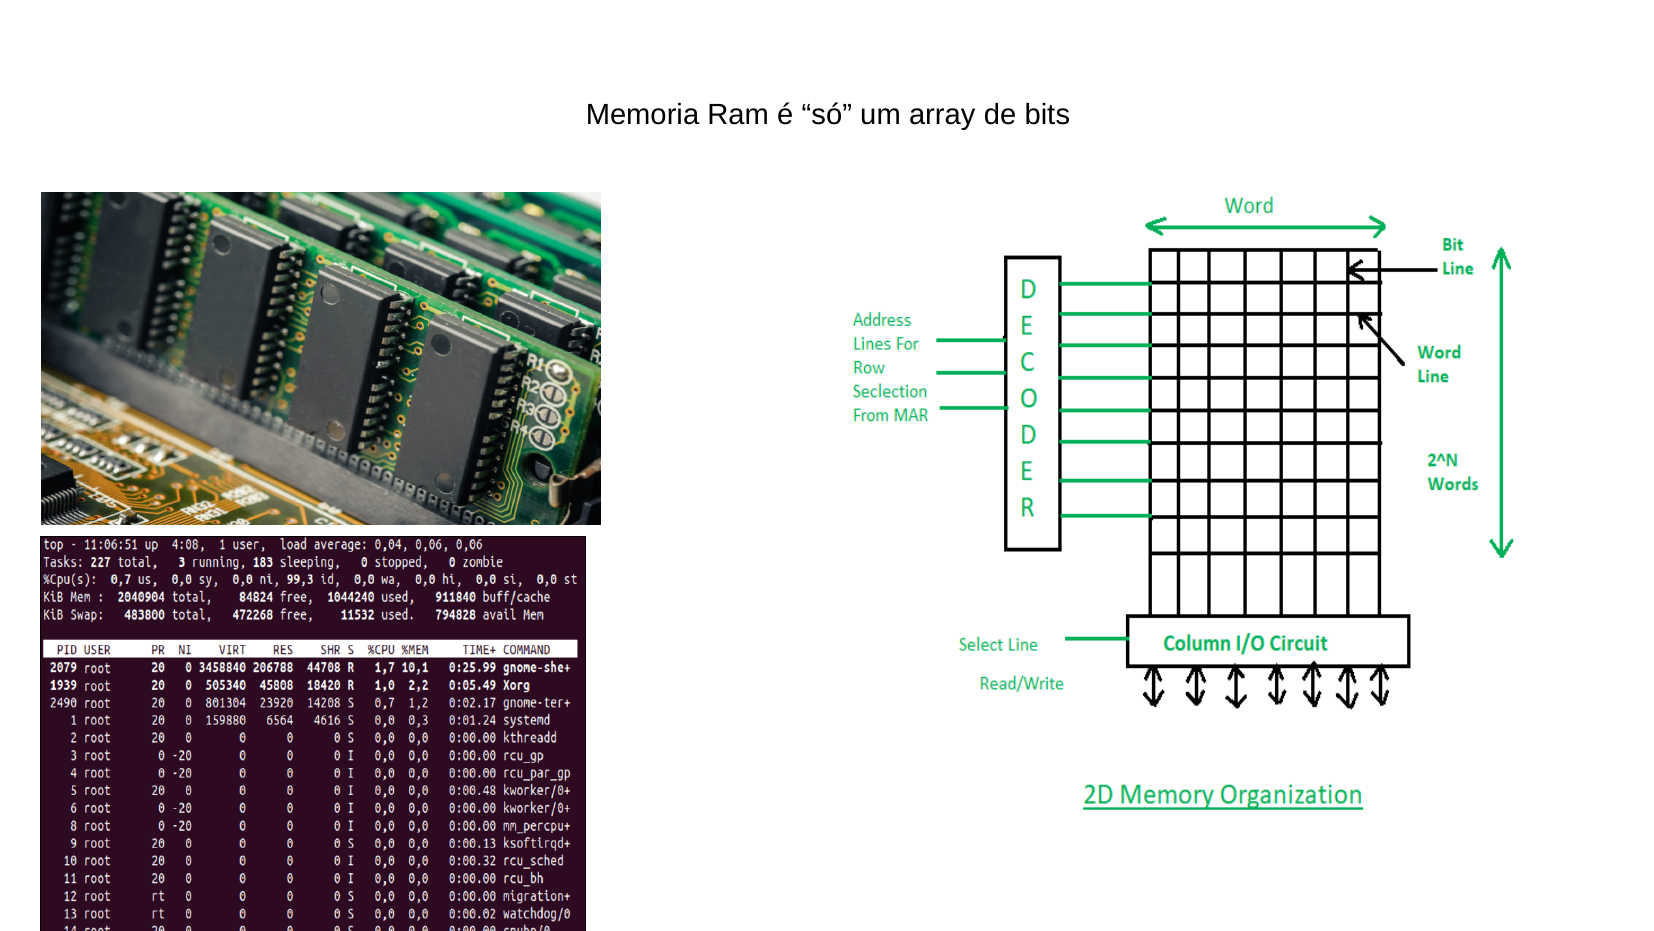

# Memoria Ram é “só” um array de bits